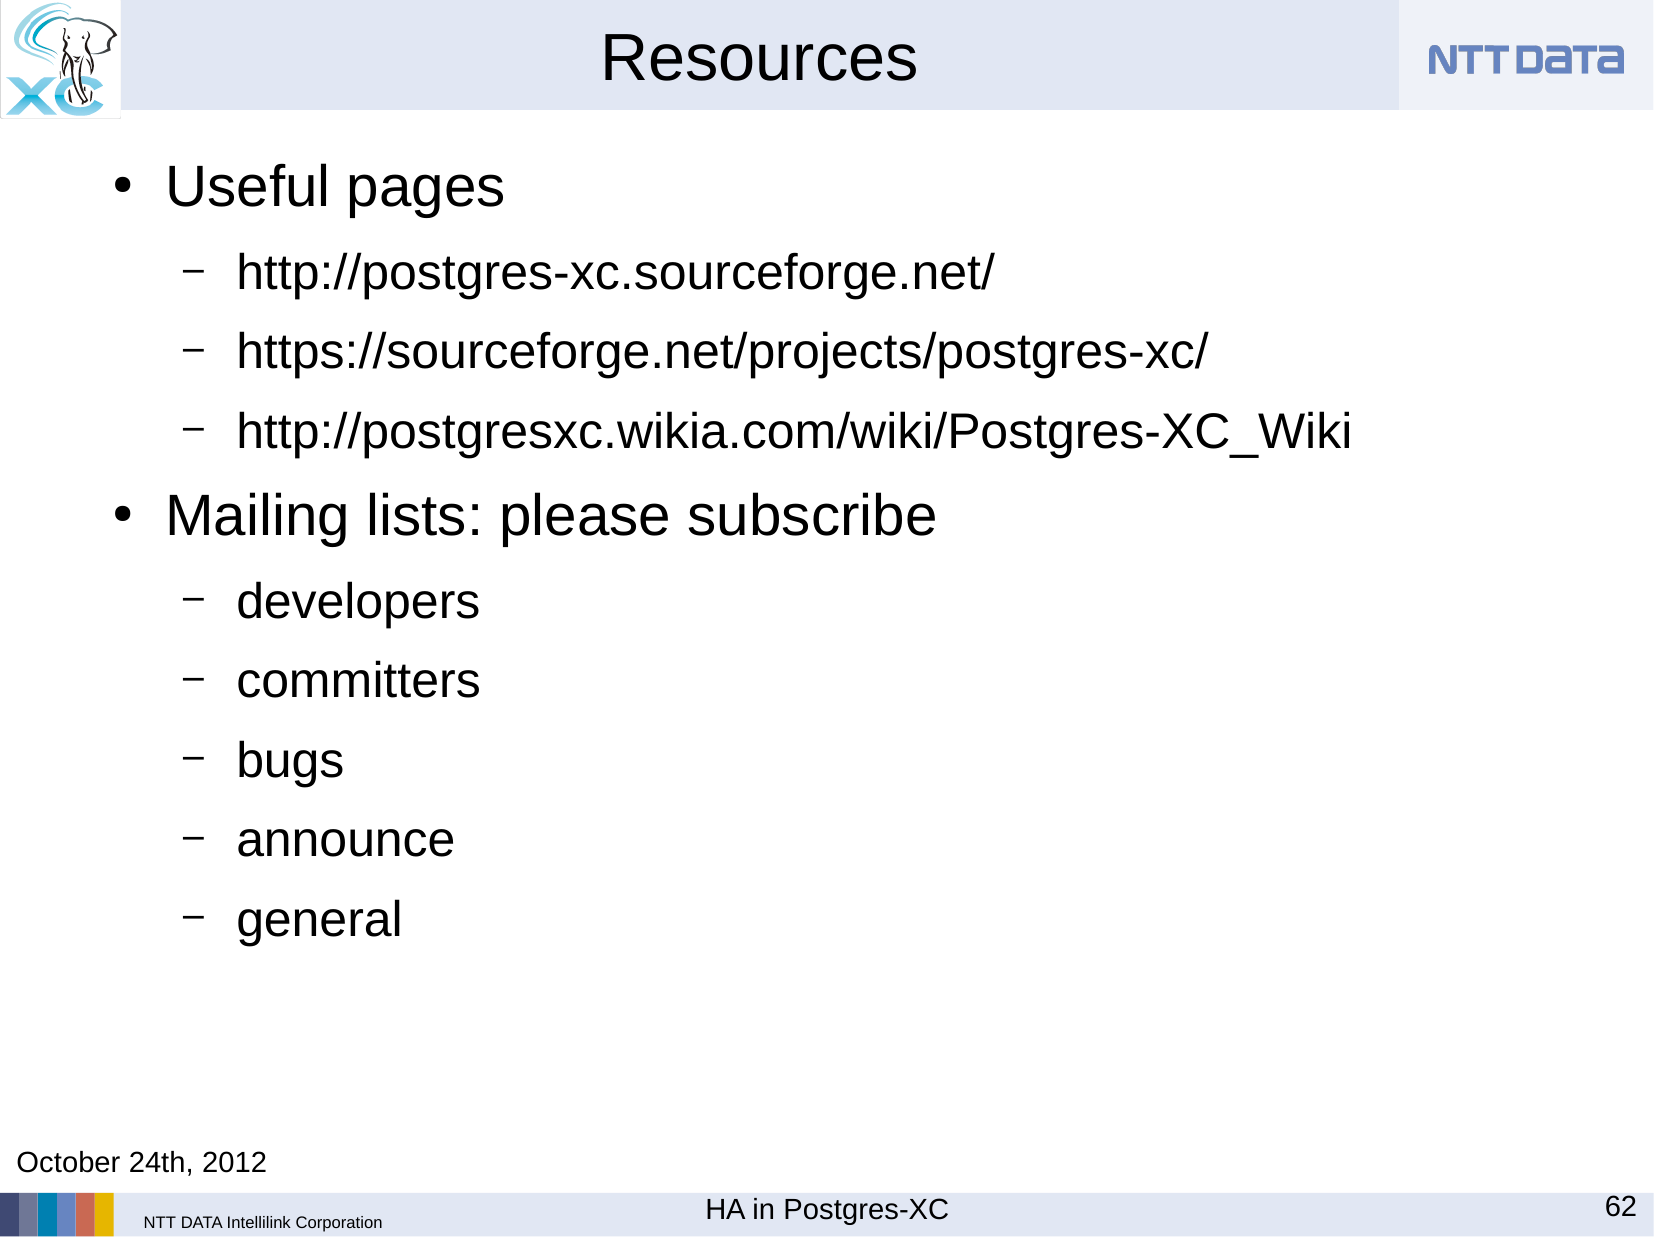

# Resources
Useful pages
http://postgres-xc.sourceforge.net/
https://sourceforge.net/projects/postgres-xc/
http://postgresxc.wikia.com/wiki/Postgres-XC_Wiki
Mailing lists: please subscribe
developers
committers
bugs
announce
general
October 24th, 2012
62
HA in Postgres-XC